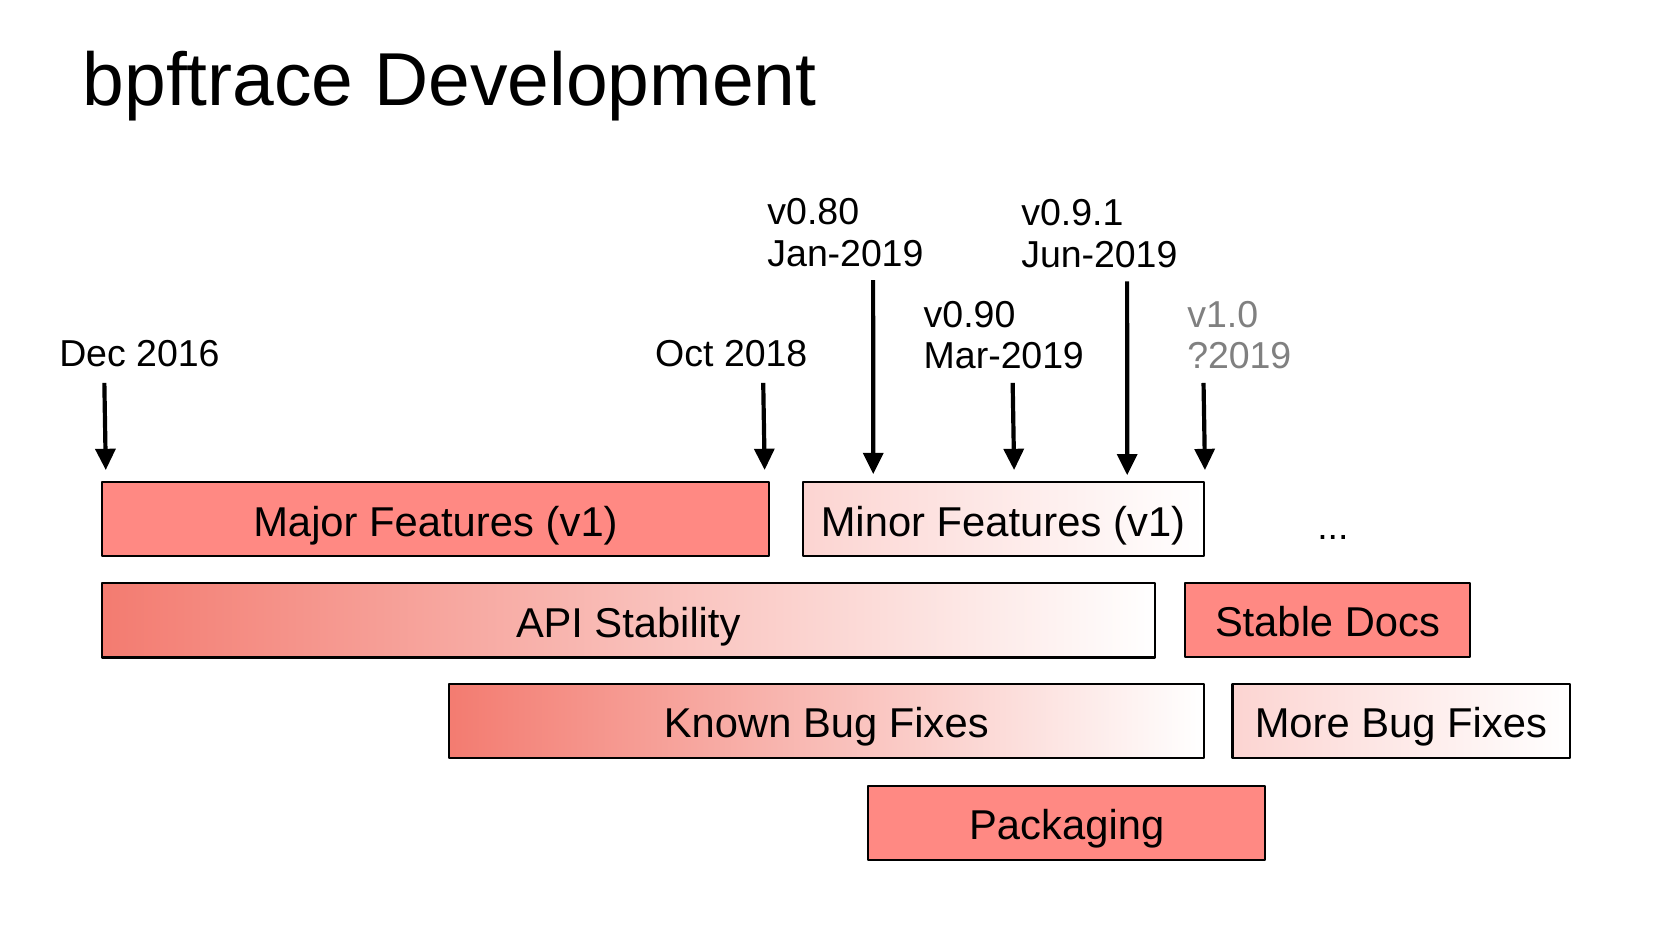

# bpftrace Development
v0.80
Jan-2019
v0.9.1
Jun-2019
v0.90
Mar-2019
v1.0
?2019
Dec 2016
Oct 2018
Major Features (v1)
Minor Features (v1)
...
Stable Docs
API Stability
Known Bug Fixes
More Bug Fixes
Packaging